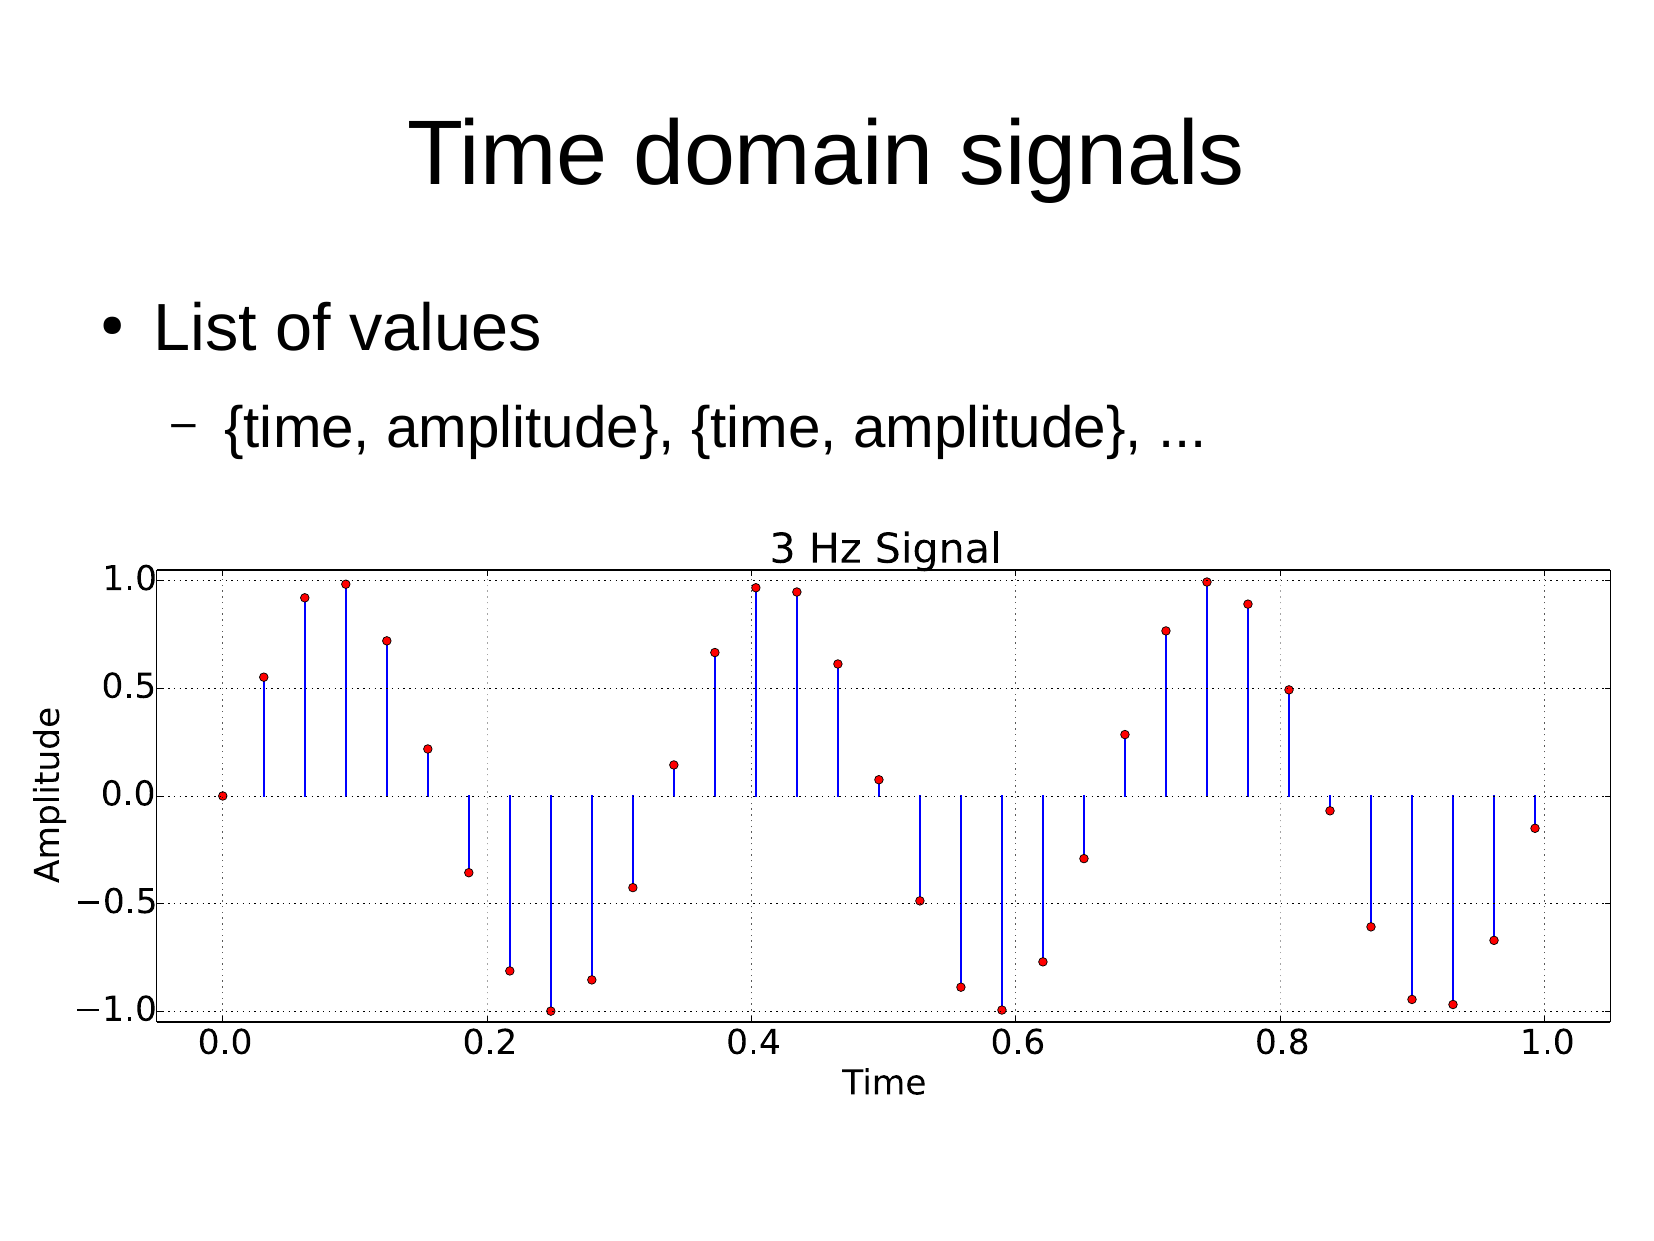

# Time domain signals
List of values
{time, amplitude}, {time, amplitude}, ...